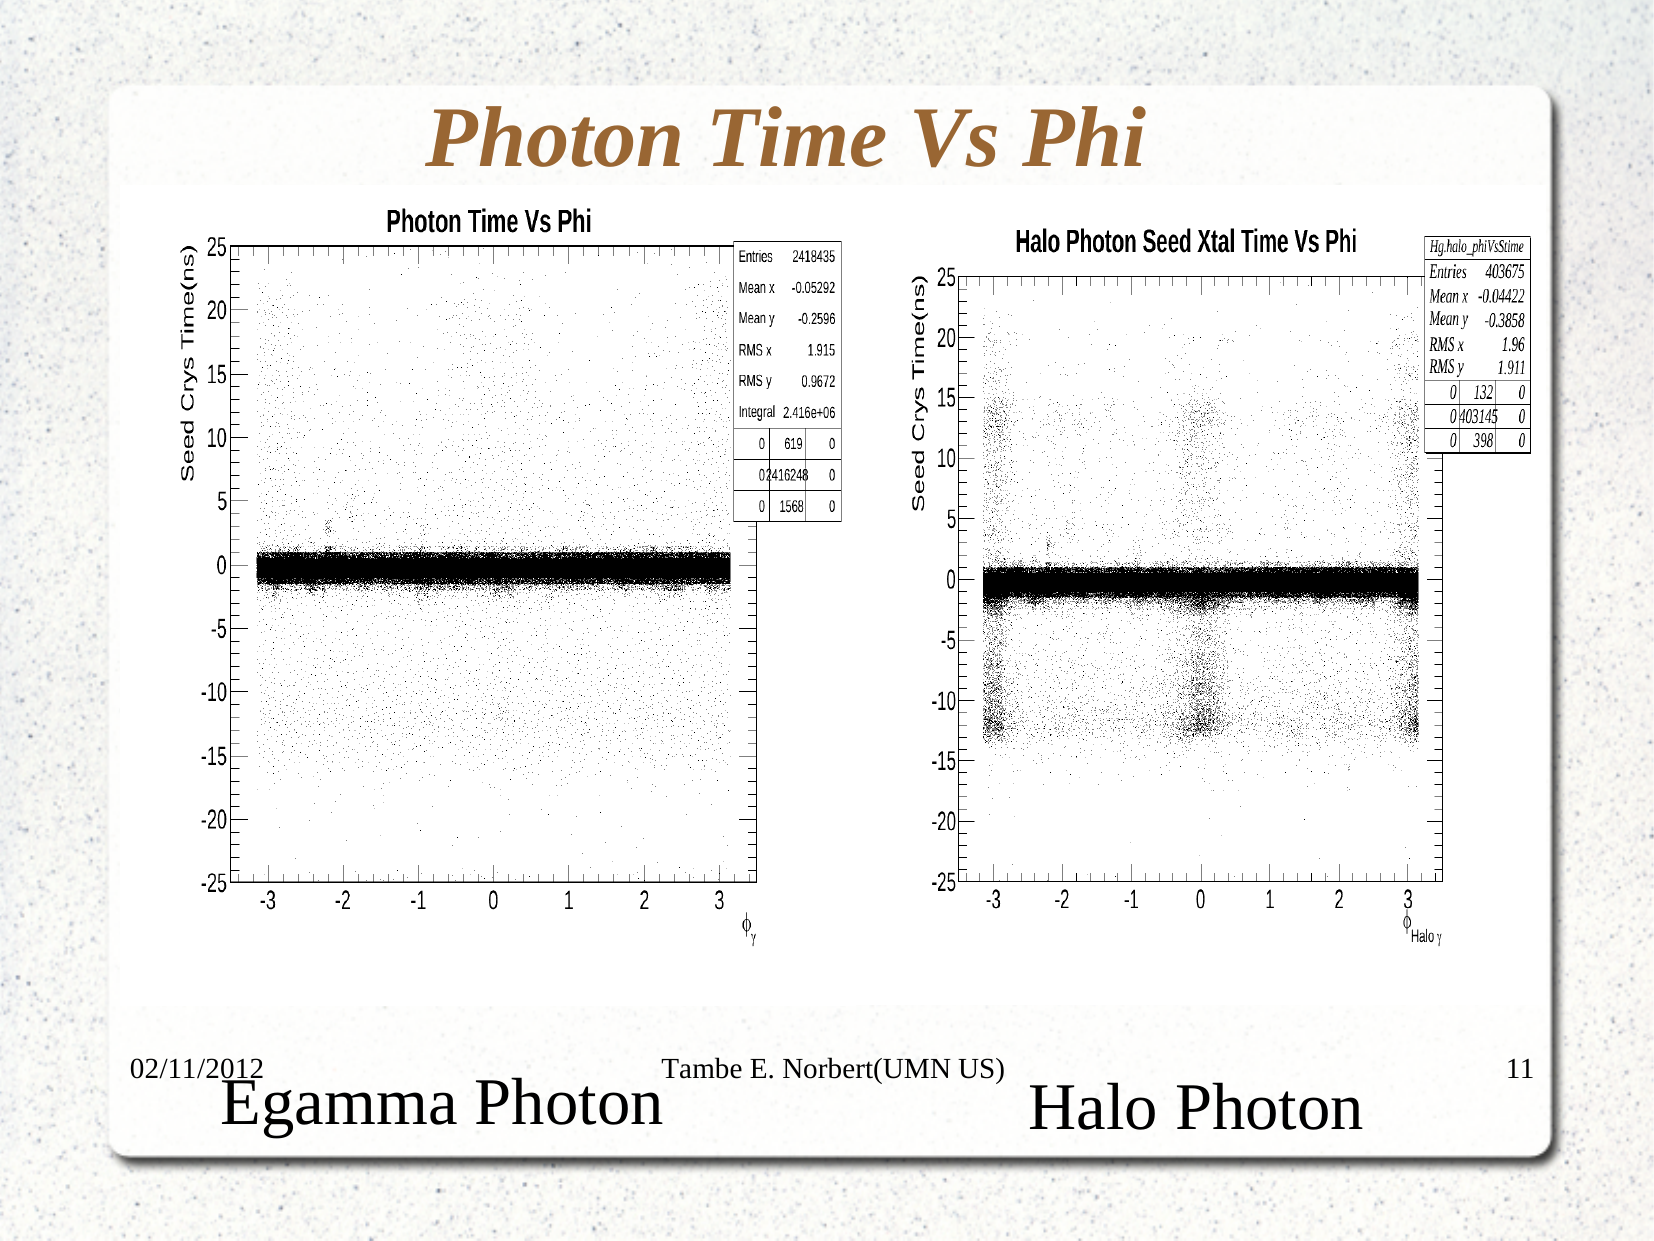

# Photon Time Vs Phi
02/11/2012
Tambe E. Norbert(UMN US)
11
Egamma Photon
Halo Photon